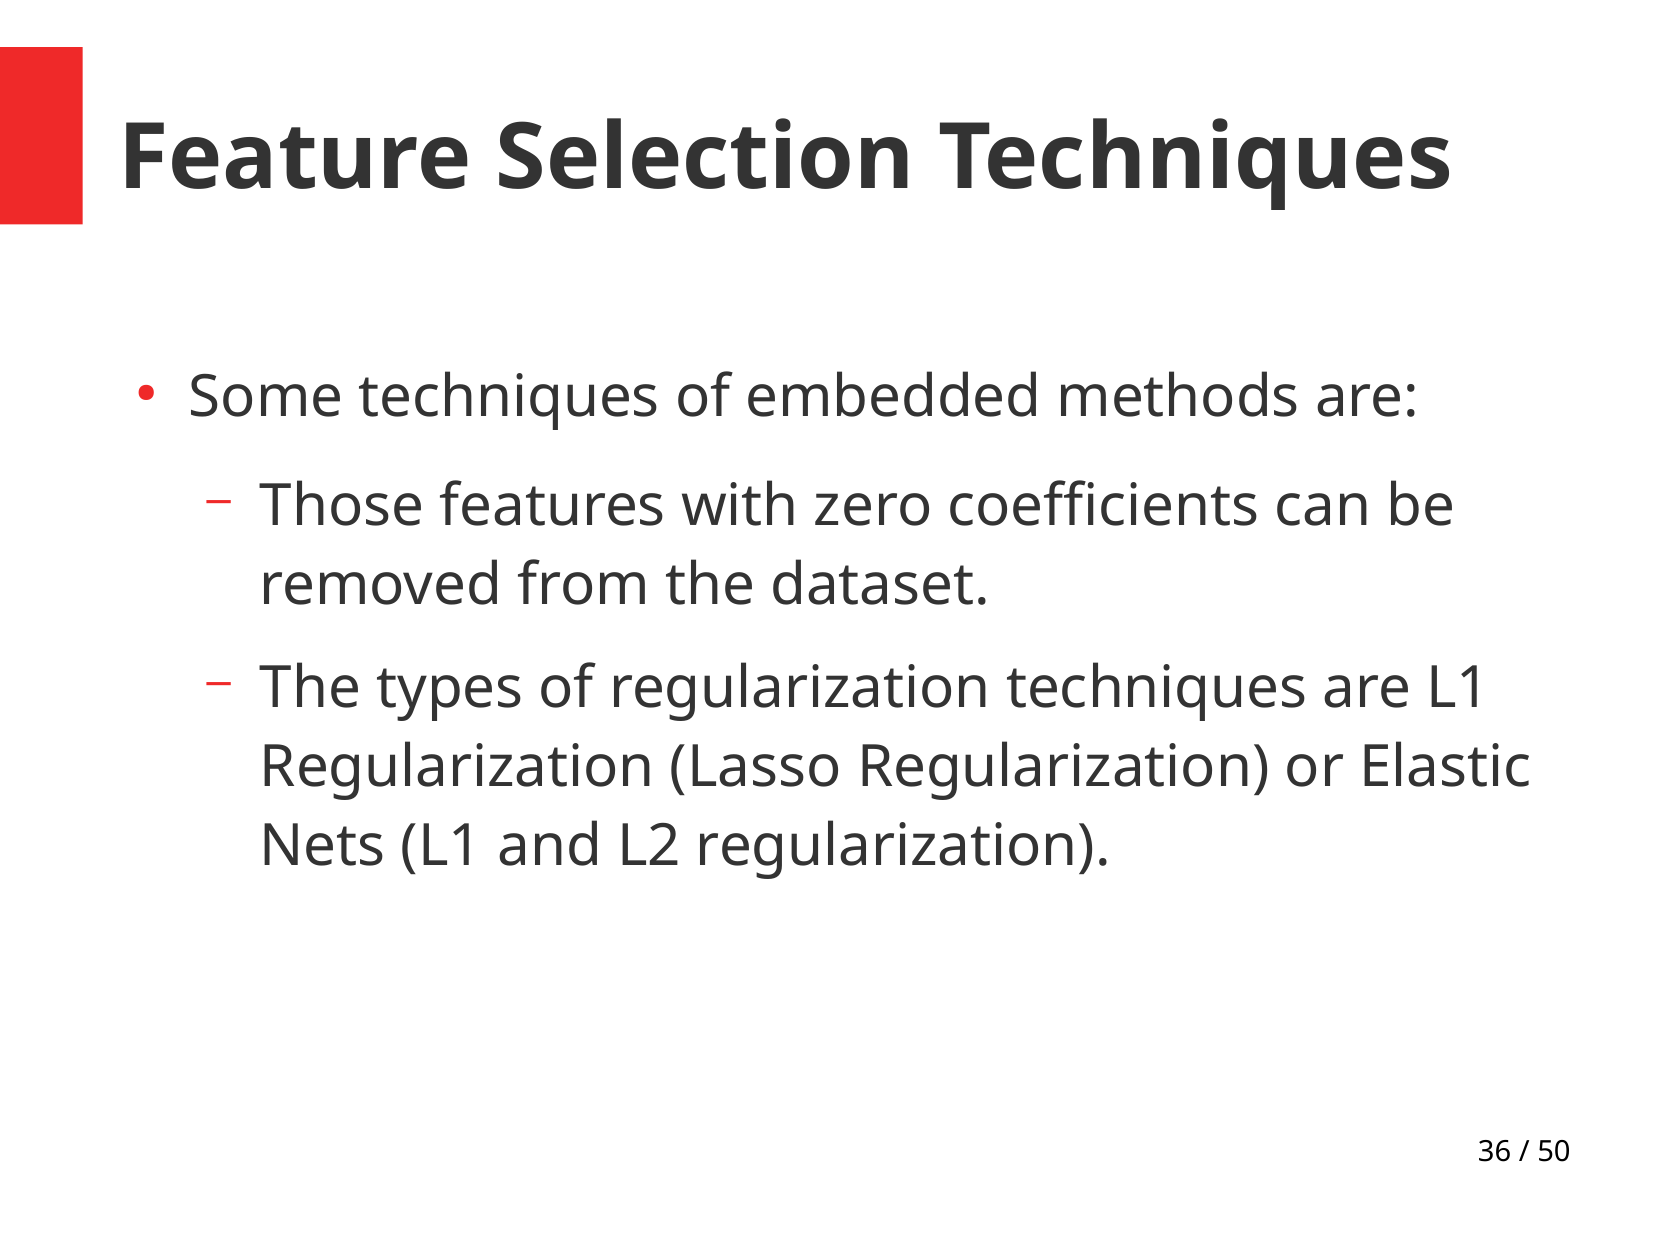

# Feature Selection Techniques
Some techniques of embedded methods are:
Those features with zero coefficients can be removed from the dataset.
The types of regularization techniques are L1 Regularization (Lasso Regularization) or Elastic Nets (L1 and L2 regularization).
36